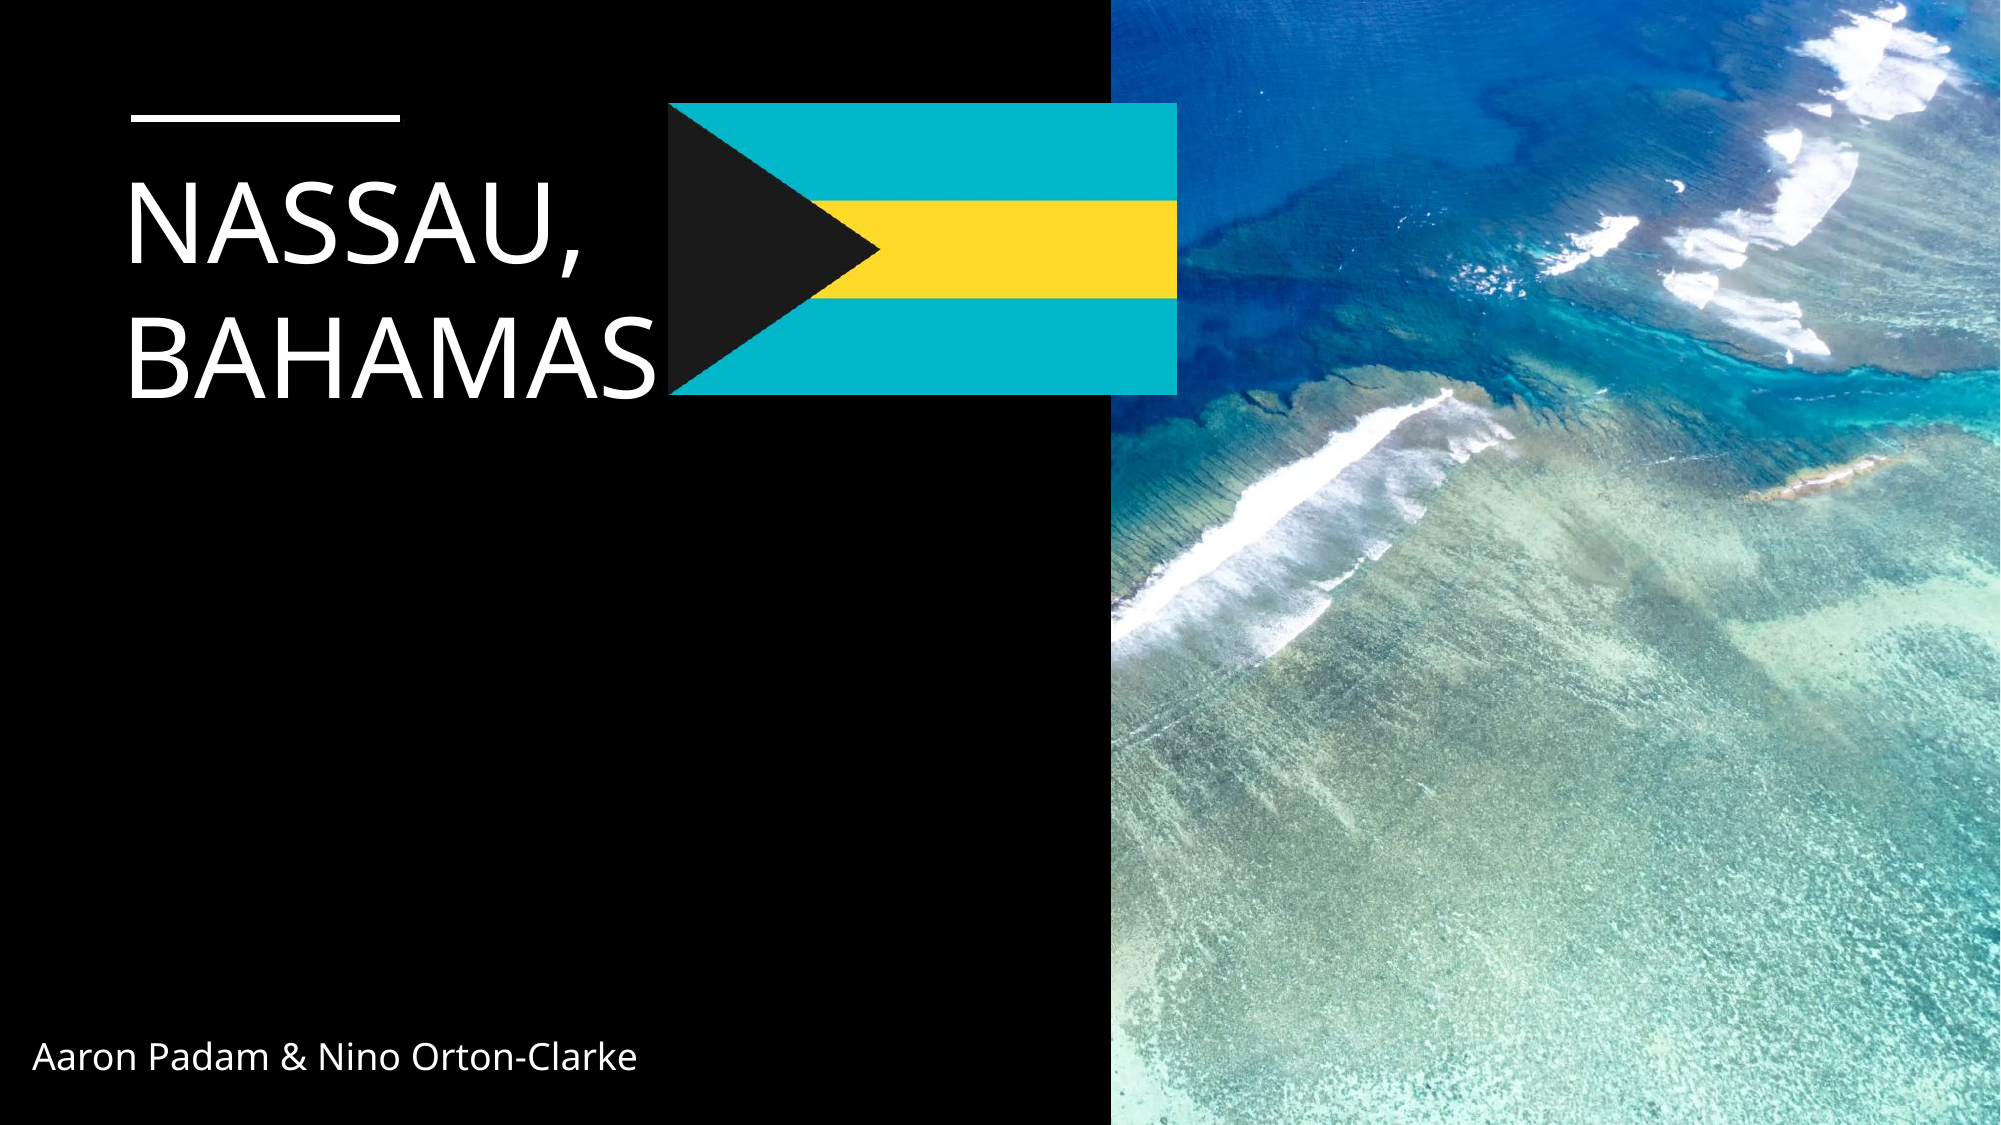

# Nassau, bahamas
Aaron Padam & Nino Orton-Clarke